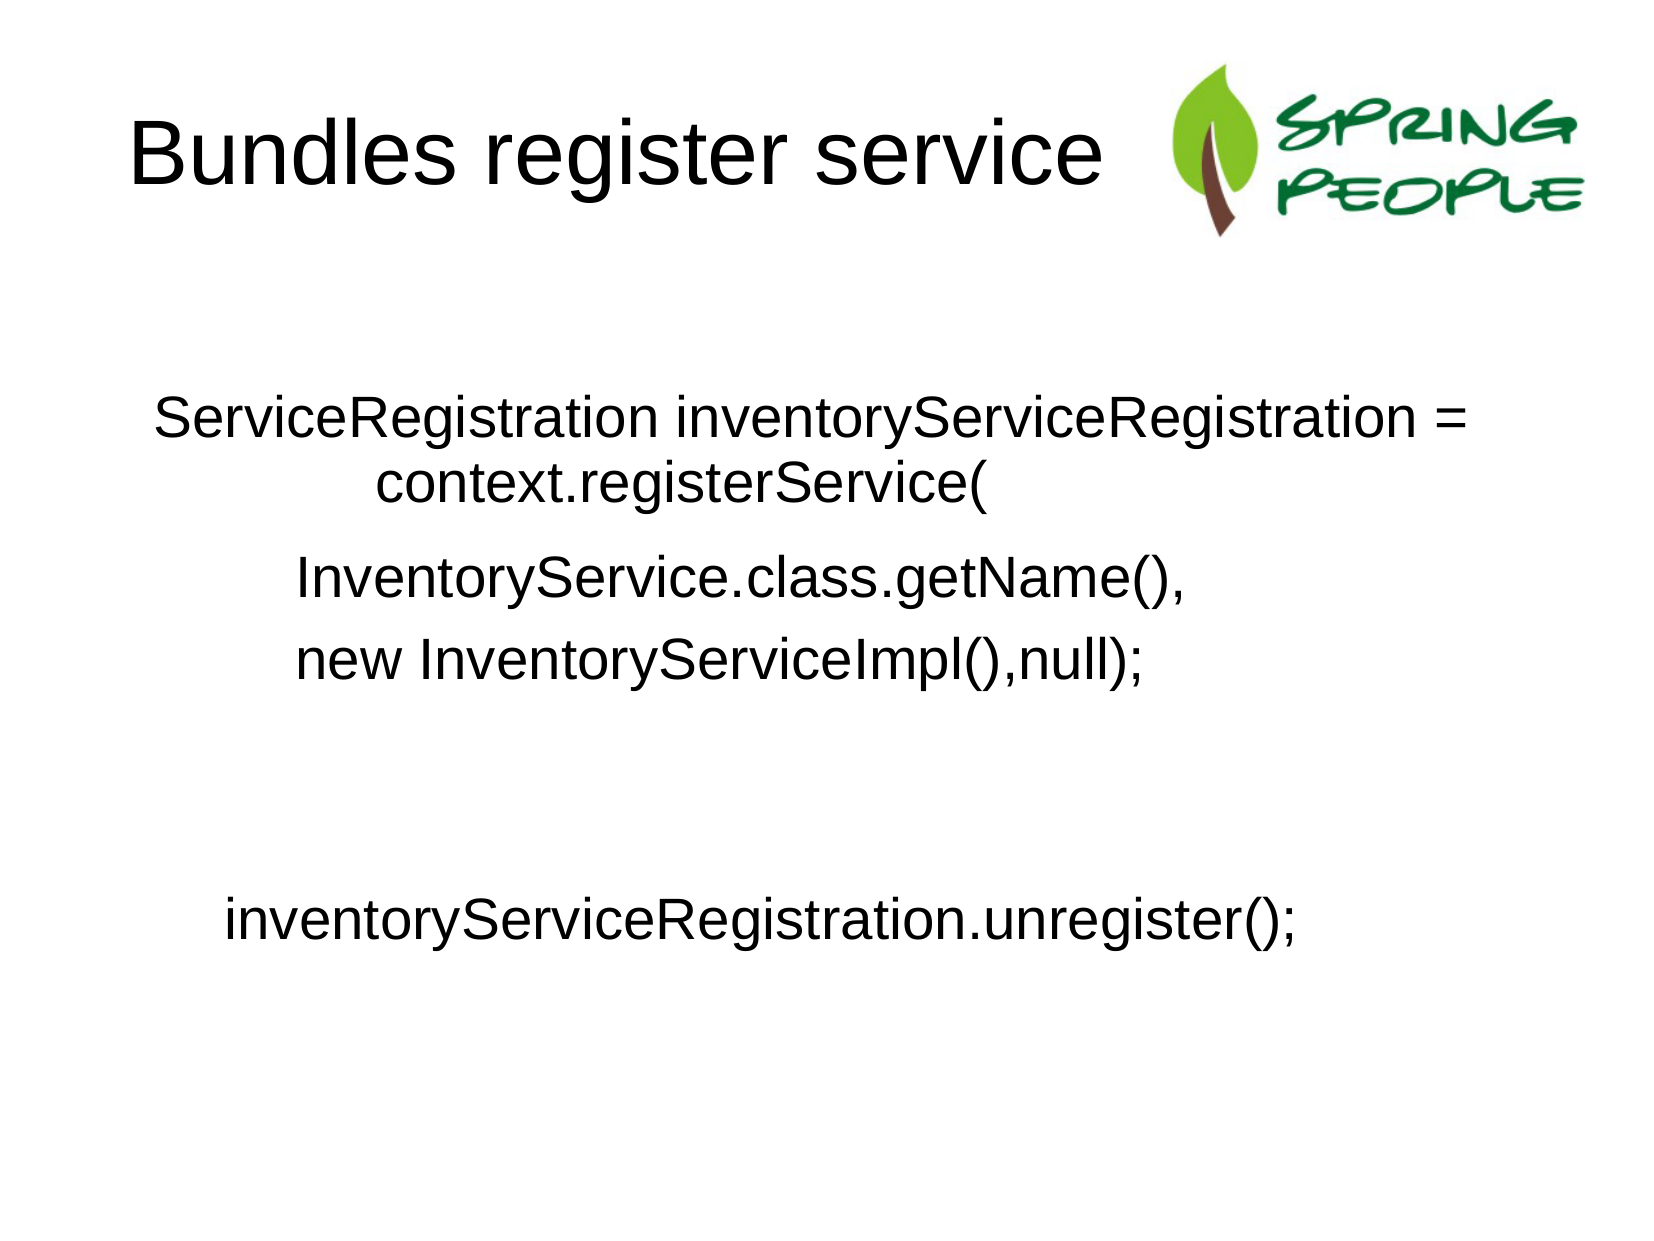

# Bundles register service
ServiceRegistration inventoryServiceRegistration = 				context.registerService(
InventoryService.class.getName(),
new InventoryServiceImpl(),null);
inventoryServiceRegistration.unregister();